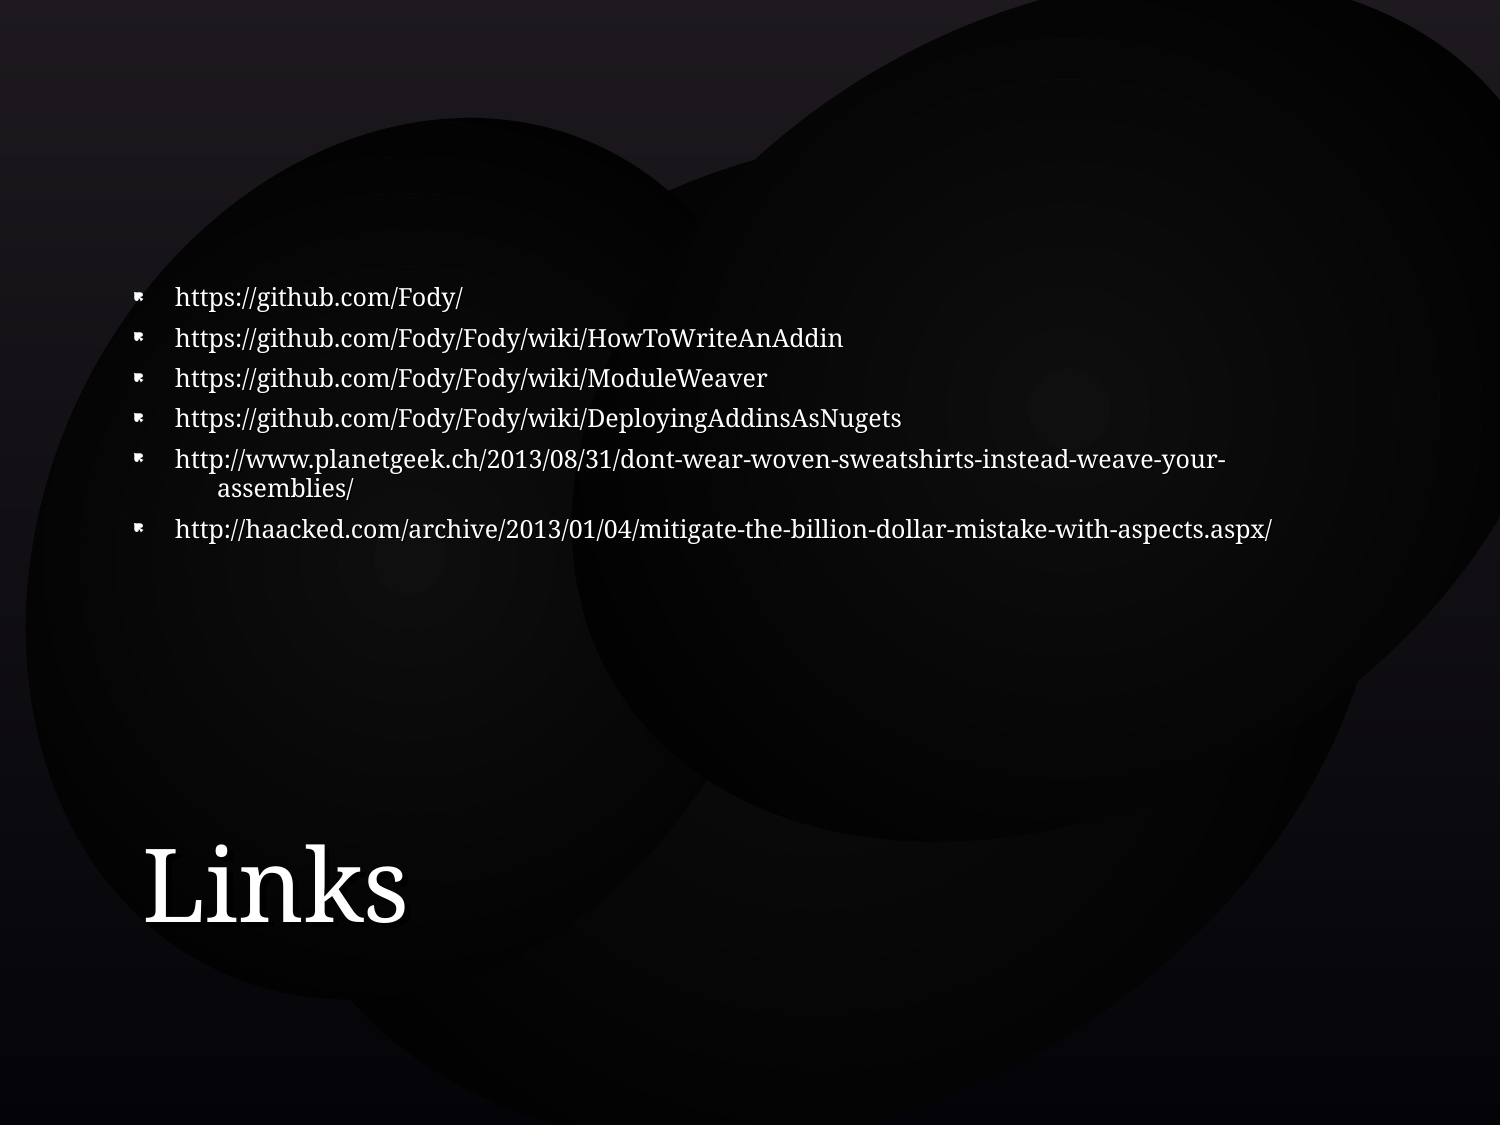

# https://github.com/Fody/
https://github.com/Fody/Fody/wiki/HowToWriteAnAddin
https://github.com/Fody/Fody/wiki/ModuleWeaver
https://github.com/Fody/Fody/wiki/DeployingAddinsAsNugets
http://www.planetgeek.ch/2013/08/31/dont-wear-woven-sweatshirts-instead-weave-your-assemblies/
http://haacked.com/archive/2013/01/04/mitigate-the-billion-dollar-mistake-with-aspects.aspx/
Links